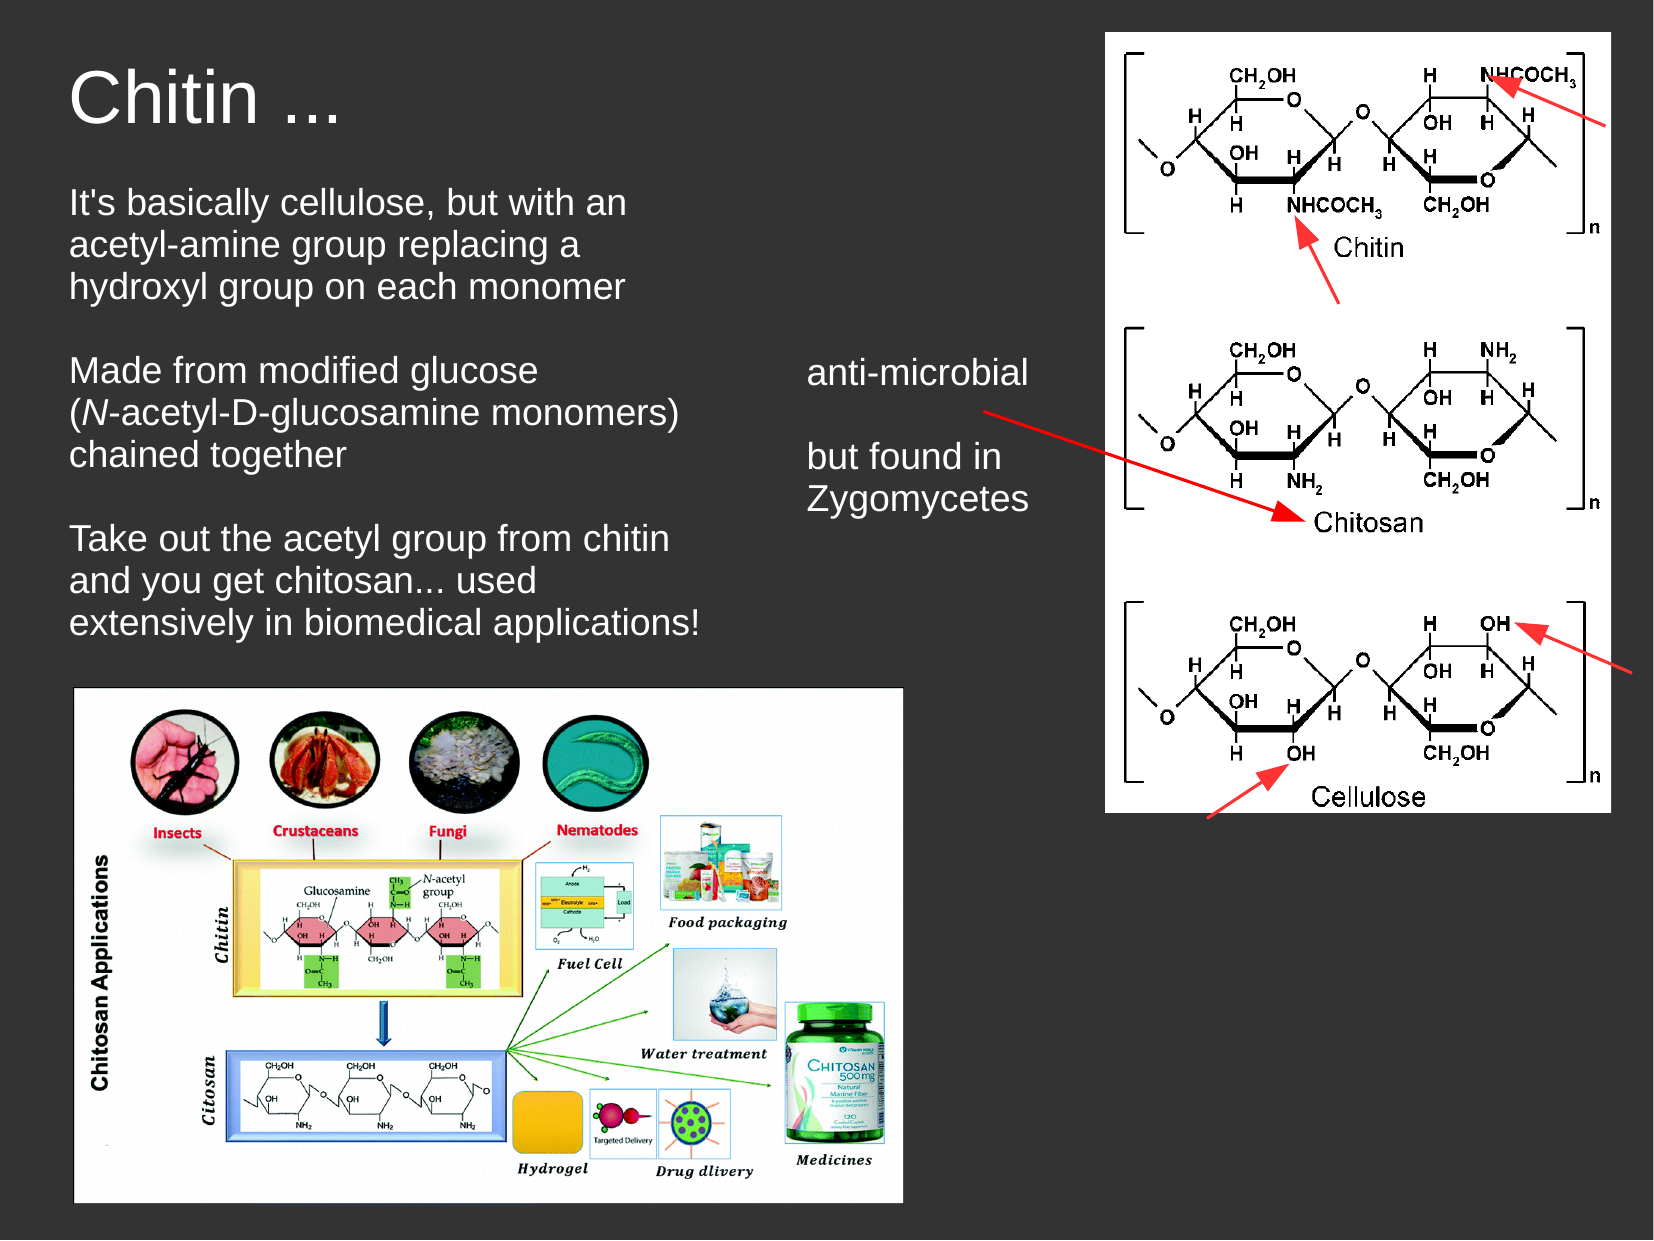

Chitin ...
It's basically cellulose, but with an acetyl-amine group replacing a hydroxyl group on each monomer
Made from modified glucose
(N-acetyl-D-glucosamine monomers) chained together
Take out the acetyl group from chitin and you get chitosan... used extensively in biomedical applications!
anti-microbial
but found in Zygomycetes